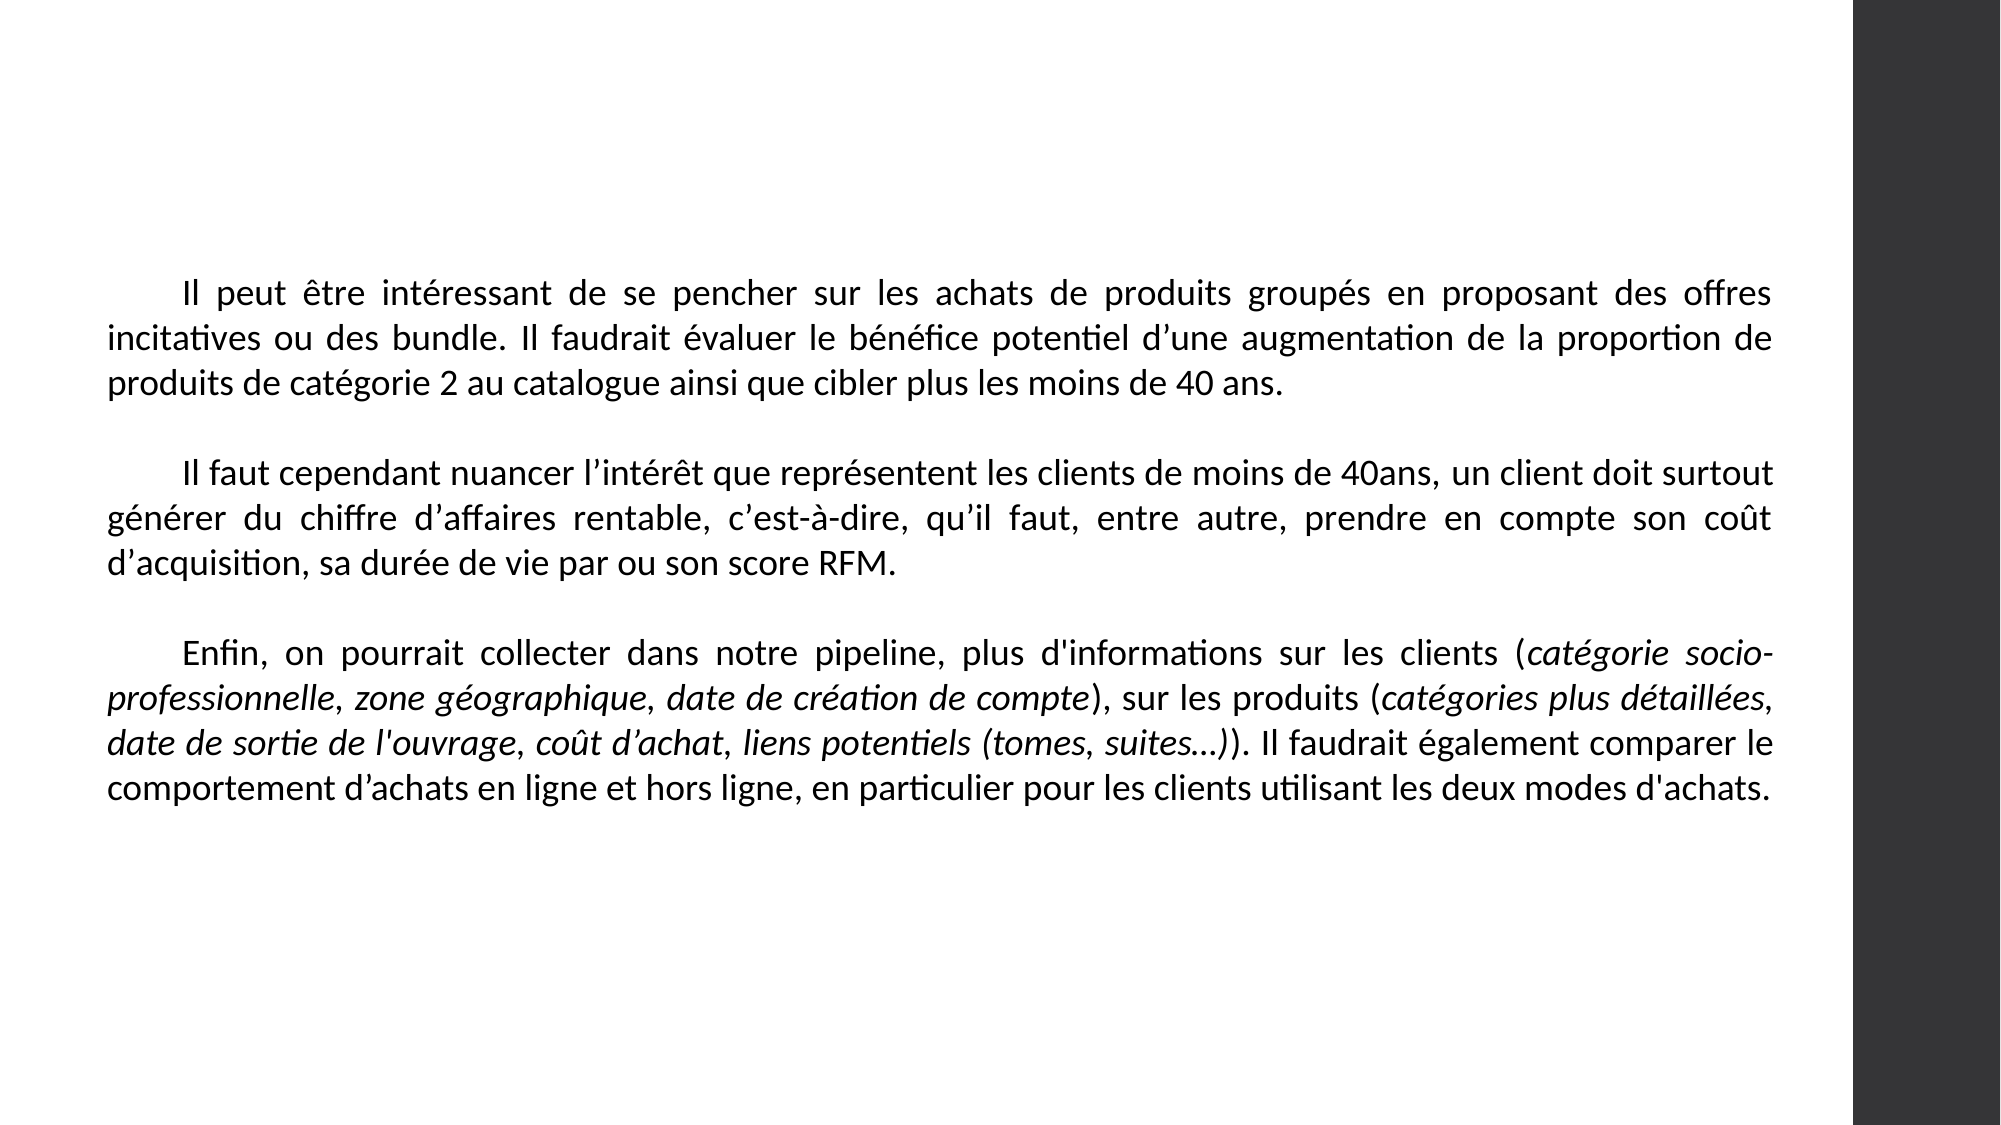

# Il peut être intéressant de se pencher sur les achats de produits groupés en proposant des offres incitatives ou des bundle. Il faudrait évaluer le bénéfice potentiel d’une augmentation de la proportion de produits de catégorie 2 au catalogue ainsi que cibler plus les moins de 40 ans.
	Il faut cependant nuancer l’intérêt que représentent les clients de moins de 40ans, un client doit surtout générer du chiffre d’affaires rentable, c’est-à-dire, qu’il faut, entre autre, prendre en compte son coût d’acquisition, sa durée de vie par ou son score RFM.
	Enfin, on pourrait collecter dans notre pipeline, plus d'informations sur les clients (catégorie socio-professionnelle, zone géographique, date de création de compte), sur les produits (catégories plus détaillées, date de sortie de l'ouvrage, coût d’achat, liens potentiels (tomes, suites…)). Il faudrait également comparer le comportement d’achats en ligne et hors ligne, en particulier pour les clients utilisant les deux modes d'achats.